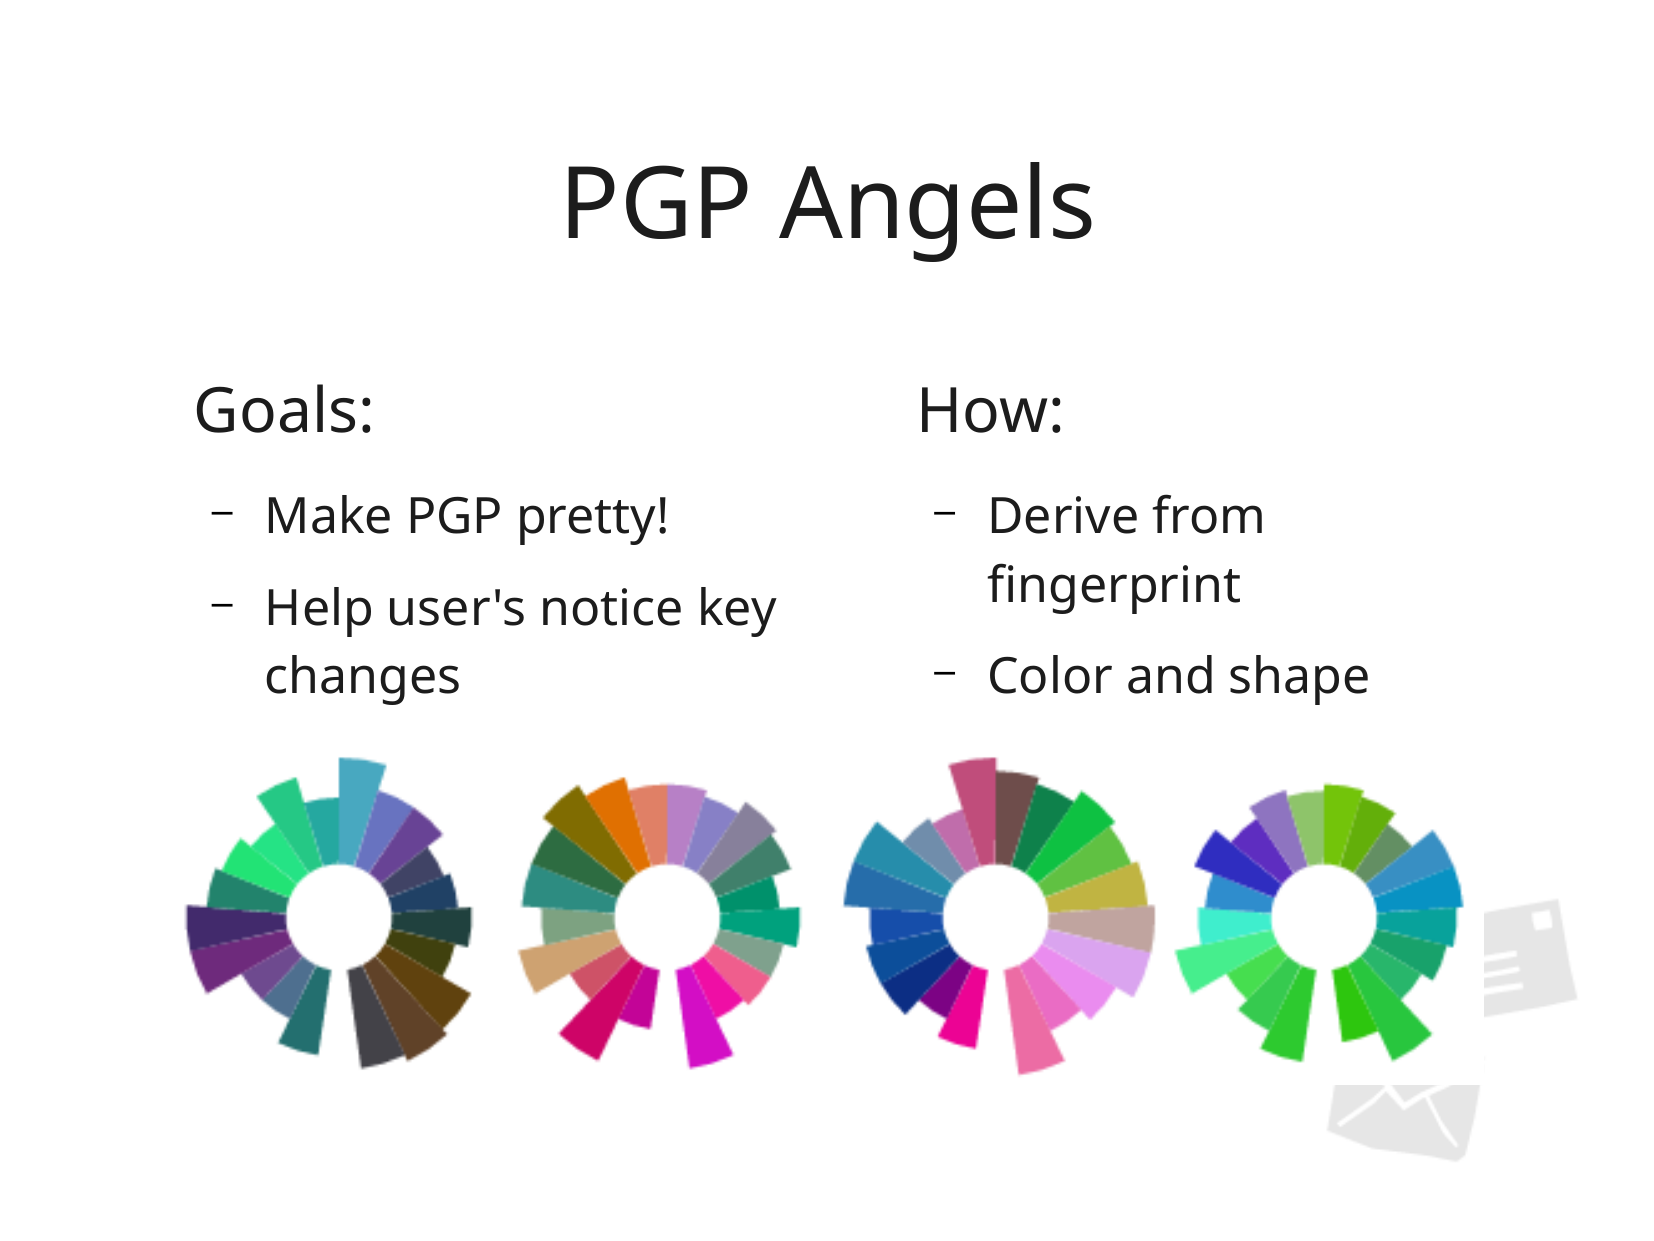

# PGP Angels
Goals:
Make PGP pretty!
Help user's notice key changes
How:
Derive from fingerprint
Color and shape
80-100 bits “visible”